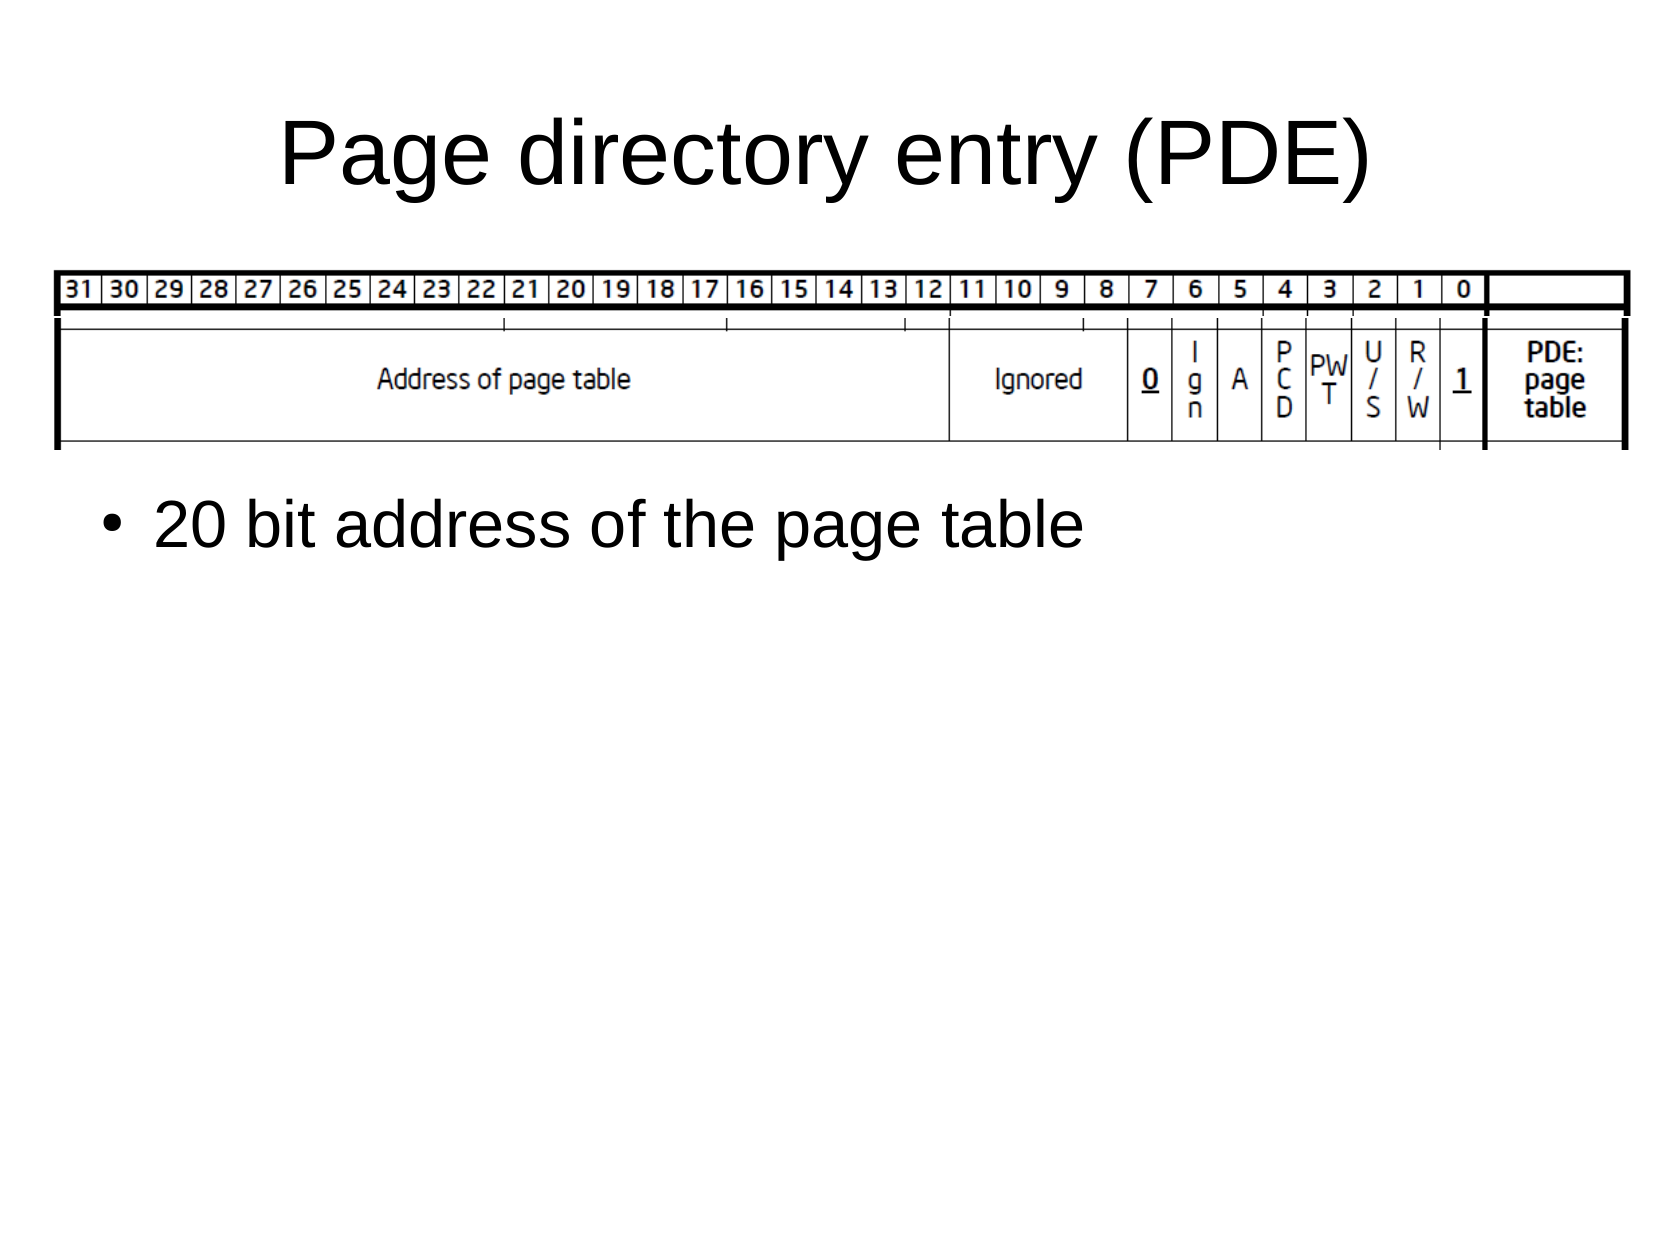

# Page directory entry (PDE)
20 bit address of the page table